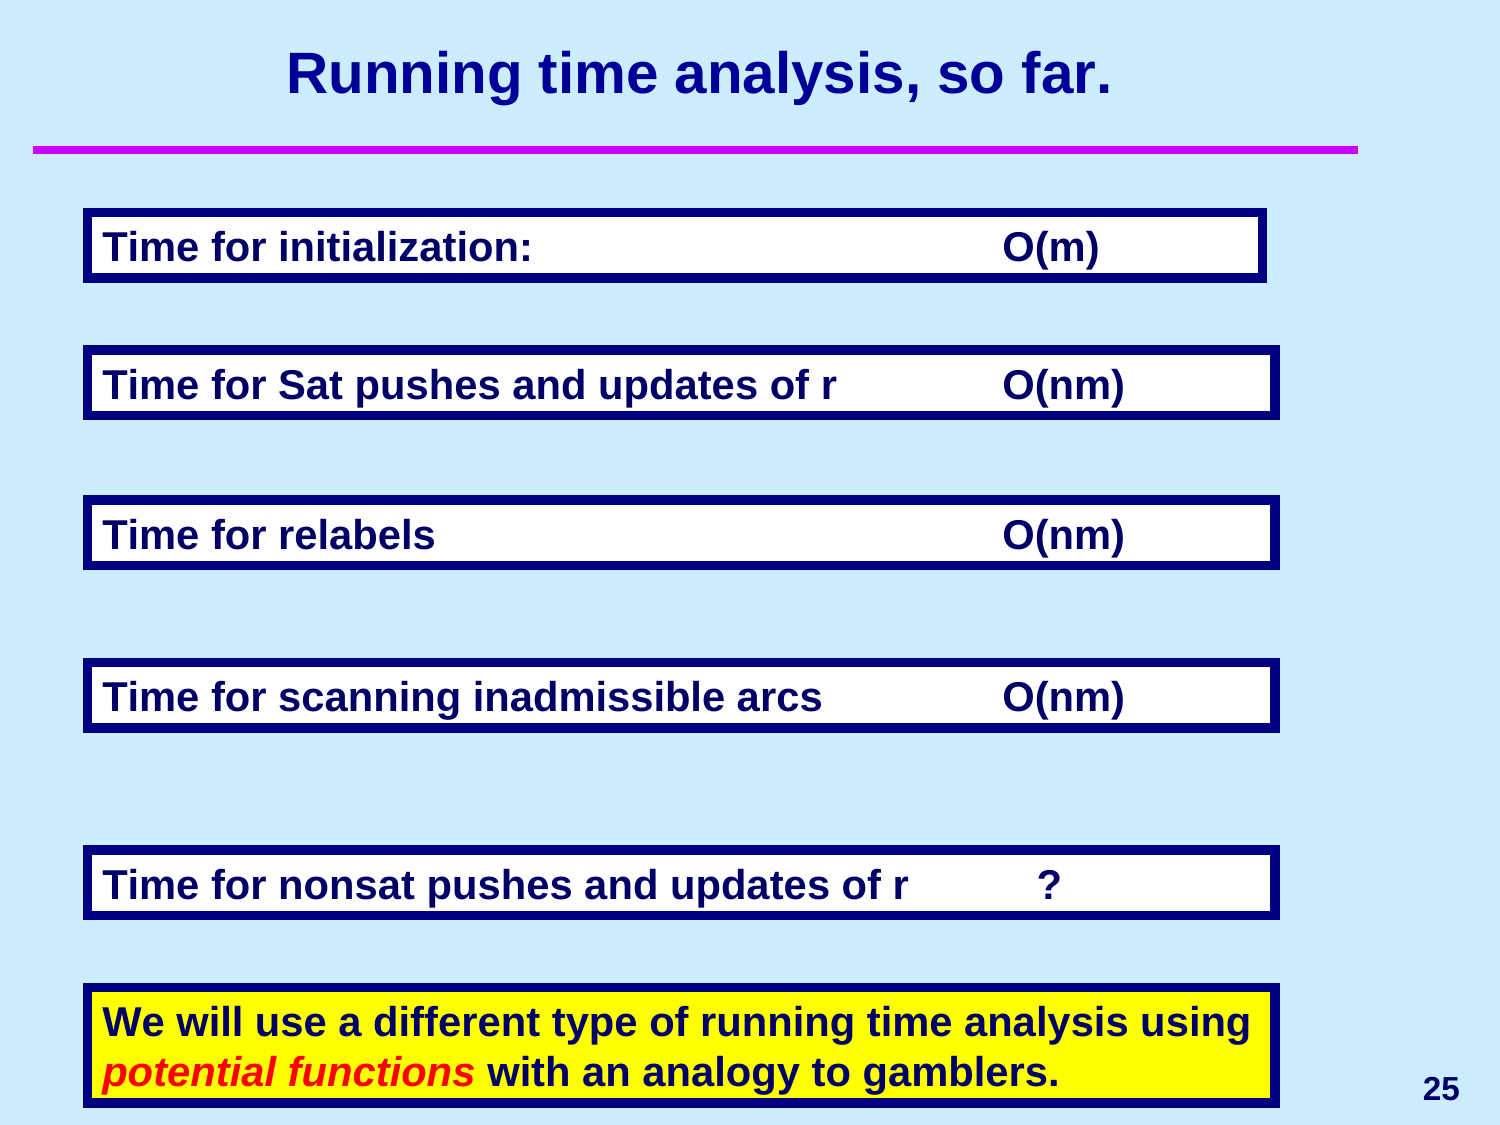

# Running time analysis, so far.
Time for initialization: 			O(m)
Time for Sat pushes and updates of r		O(nm)
Time for relabels				O(nm)
Time for scanning inadmissible arcs		O(nm)
Time for nonsat pushes and updates of r	 ?
We will use a different type of running time analysis using potential functions with an analogy to gamblers.